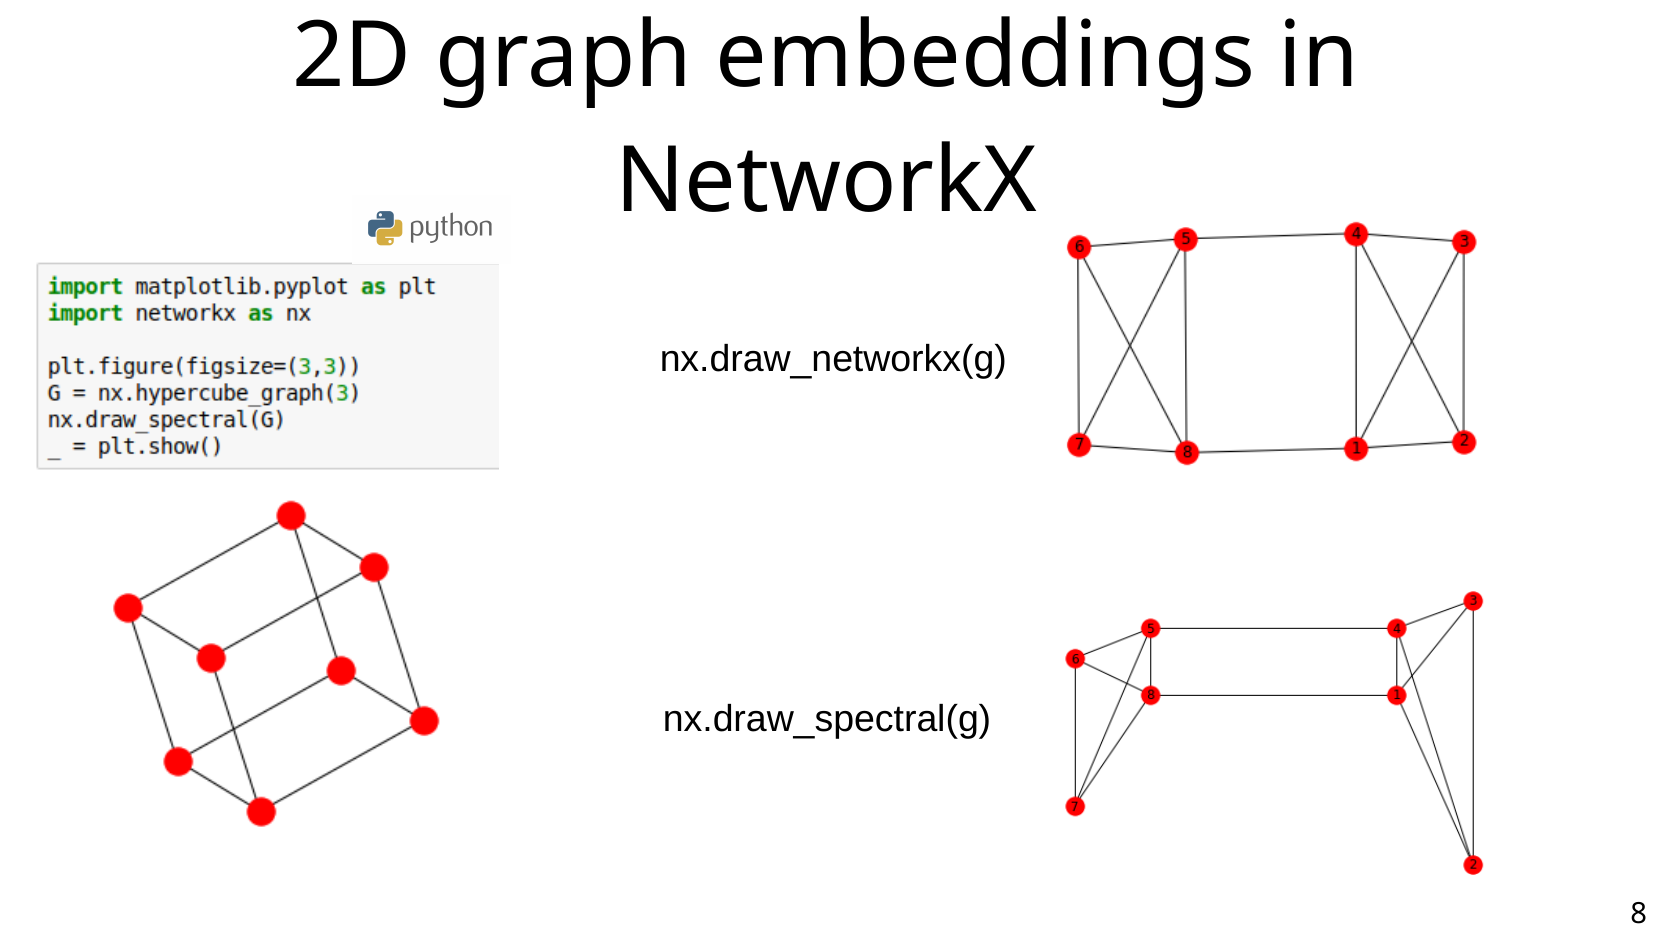

# 2D graph embeddings in NetworkX
nx.draw_networkx(g)
nx.draw_spectral(g)
8